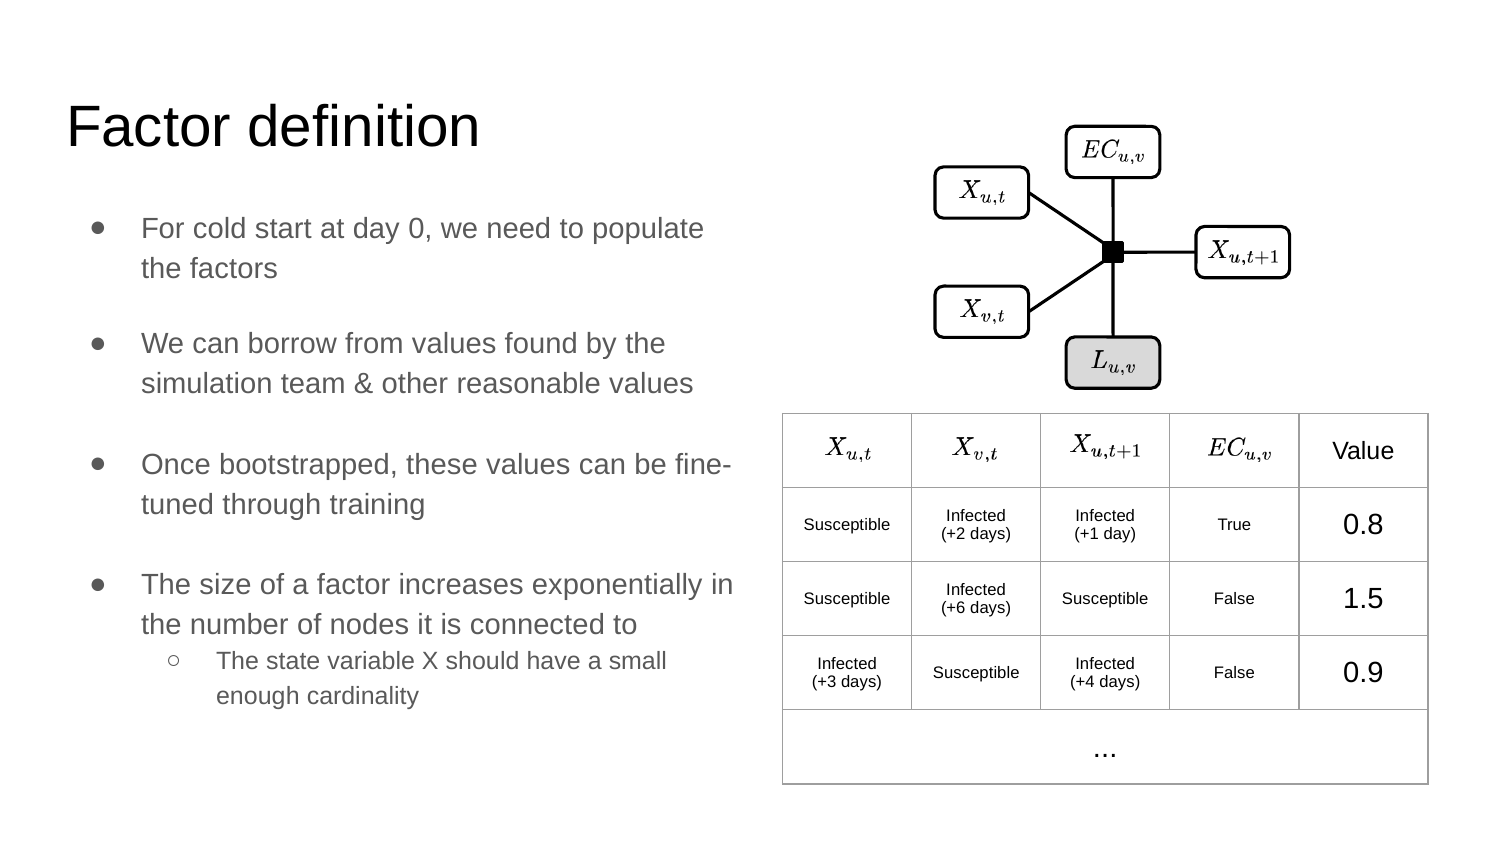

# Factor definition
For cold start at day 0, we need to populate the factors
We can borrow from values found by the simulation team & other reasonable values
Once bootstrapped, these values can be fine-tuned through training
The size of a factor increases exponentially in the number of nodes it is connected to
The state variable X should have a small enough cardinality
| | | | | Value |
| --- | --- | --- | --- | --- |
| Susceptible | Infected (+2 days) | Infected (+1 day) | True | 0.8 |
| Susceptible | Infected (+6 days) | Susceptible | False | 1.5 |
| Infected (+3 days) | Susceptible | Infected (+4 days) | False | 0.9 |
| ... | | | | |